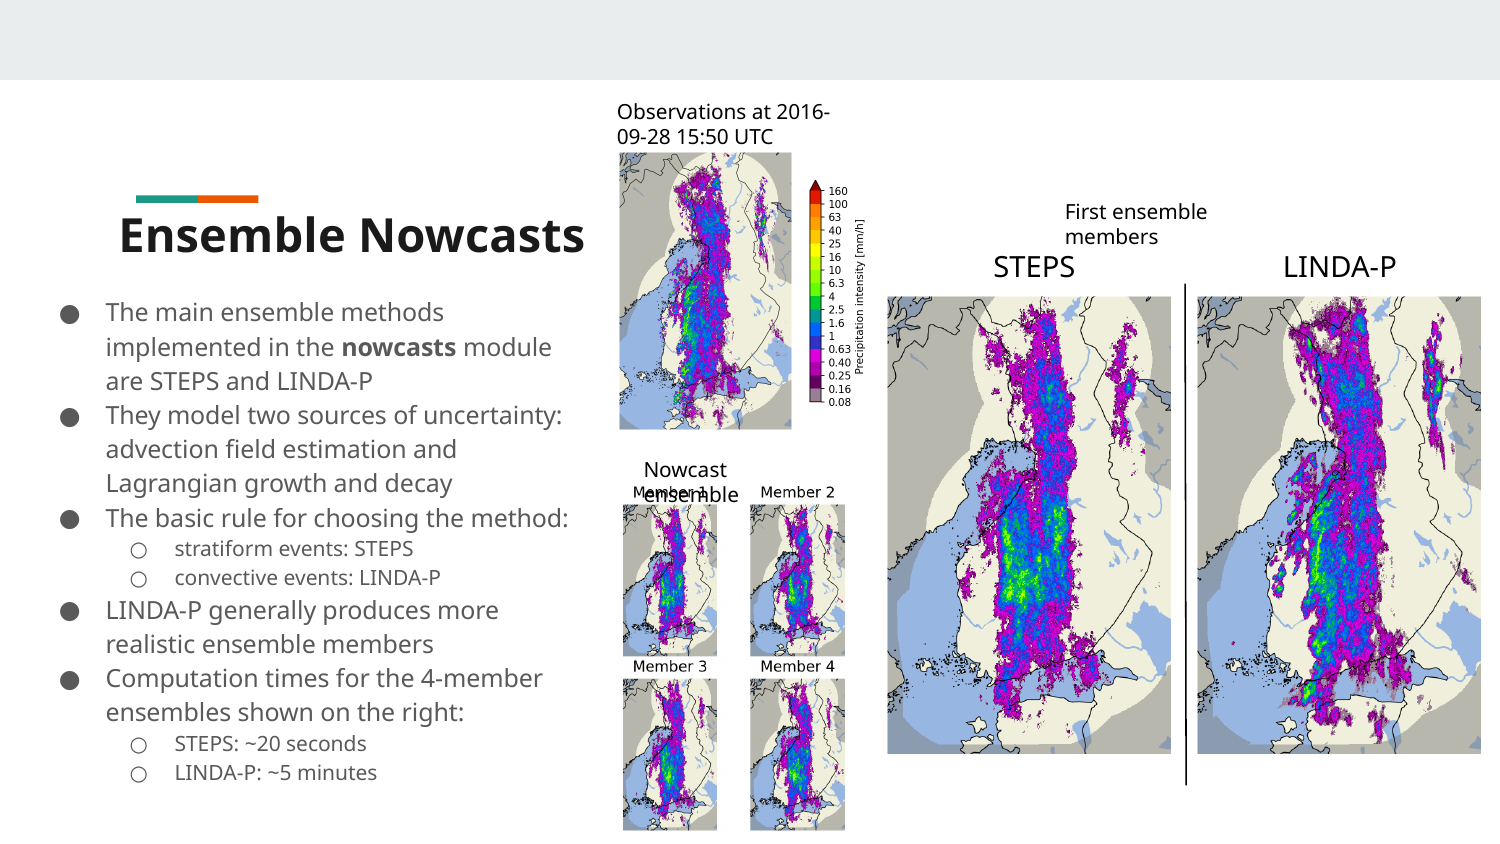

Observations at 2016-09-28 15:50 UTC
First ensemble members
# Ensemble Nowcasts
STEPS
LINDA-P
The main ensemble methods implemented in the nowcasts module are STEPS and LINDA-P
They model two sources of uncertainty: advection field estimation and Lagrangian growth and decay
The basic rule for choosing the method:
stratiform events: STEPS
convective events: LINDA-P
LINDA-P generally produces more realistic ensemble members
Computation times for the 4-member ensembles shown on the right:
STEPS: ~20 seconds
LINDA-P: ~5 minutes
Nowcast ensemble